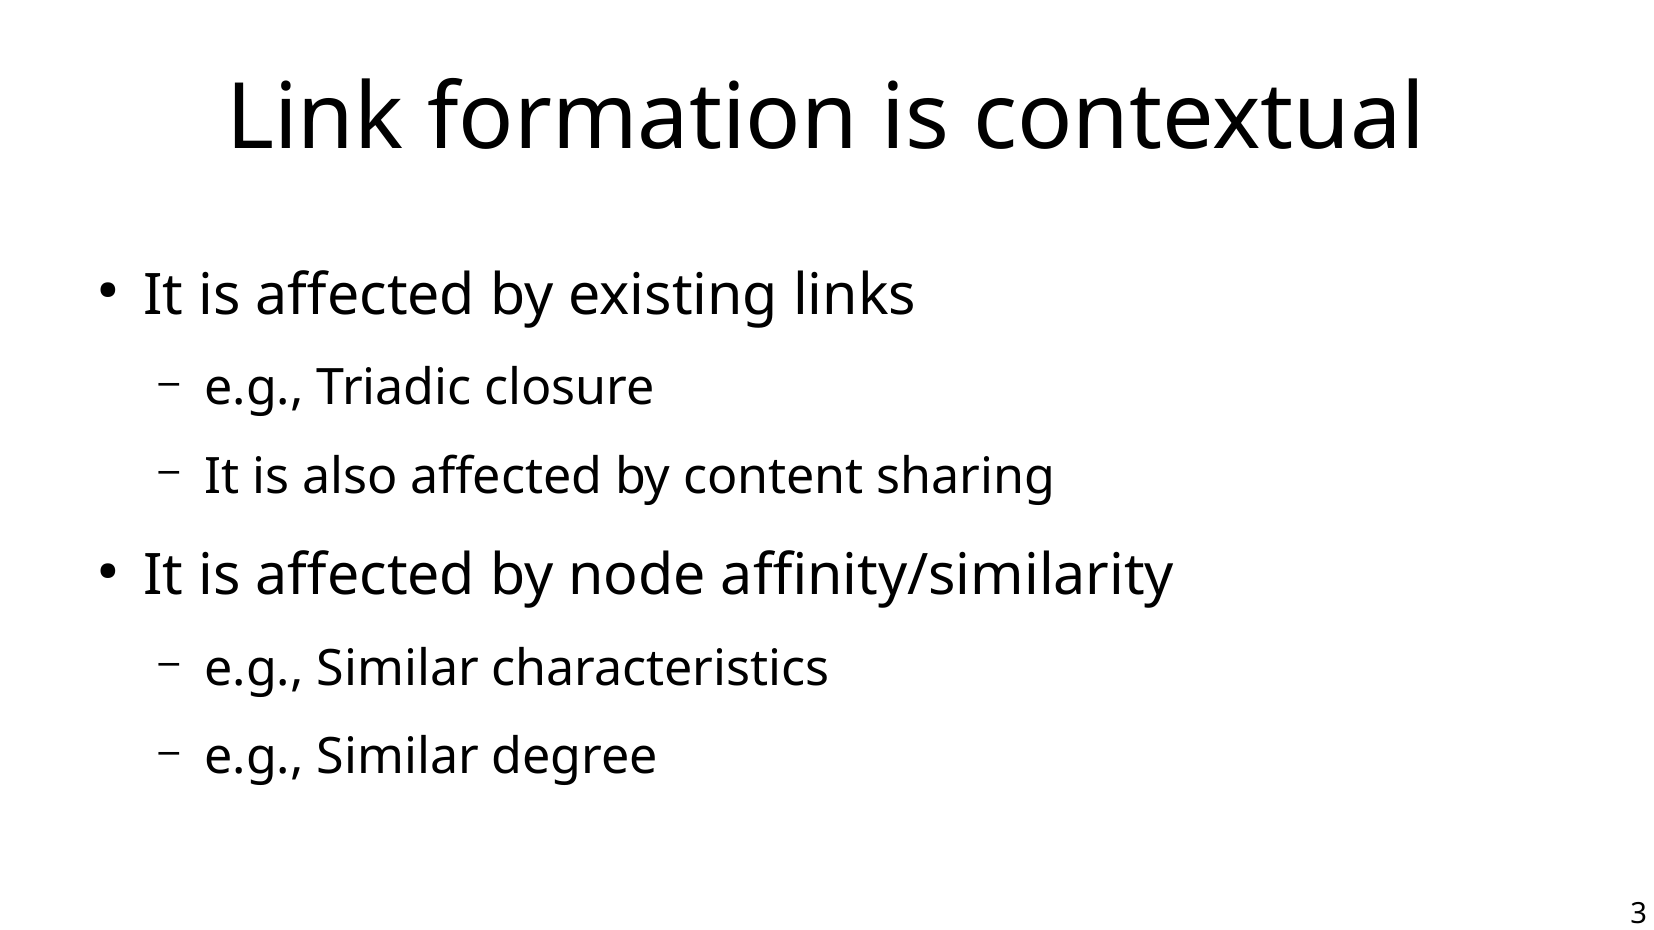

# Link formation is contextual
It is affected by existing links
e.g., Triadic closure
It is also affected by content sharing
It is affected by node affinity/similarity
e.g., Similar characteristics
e.g., Similar degree
3